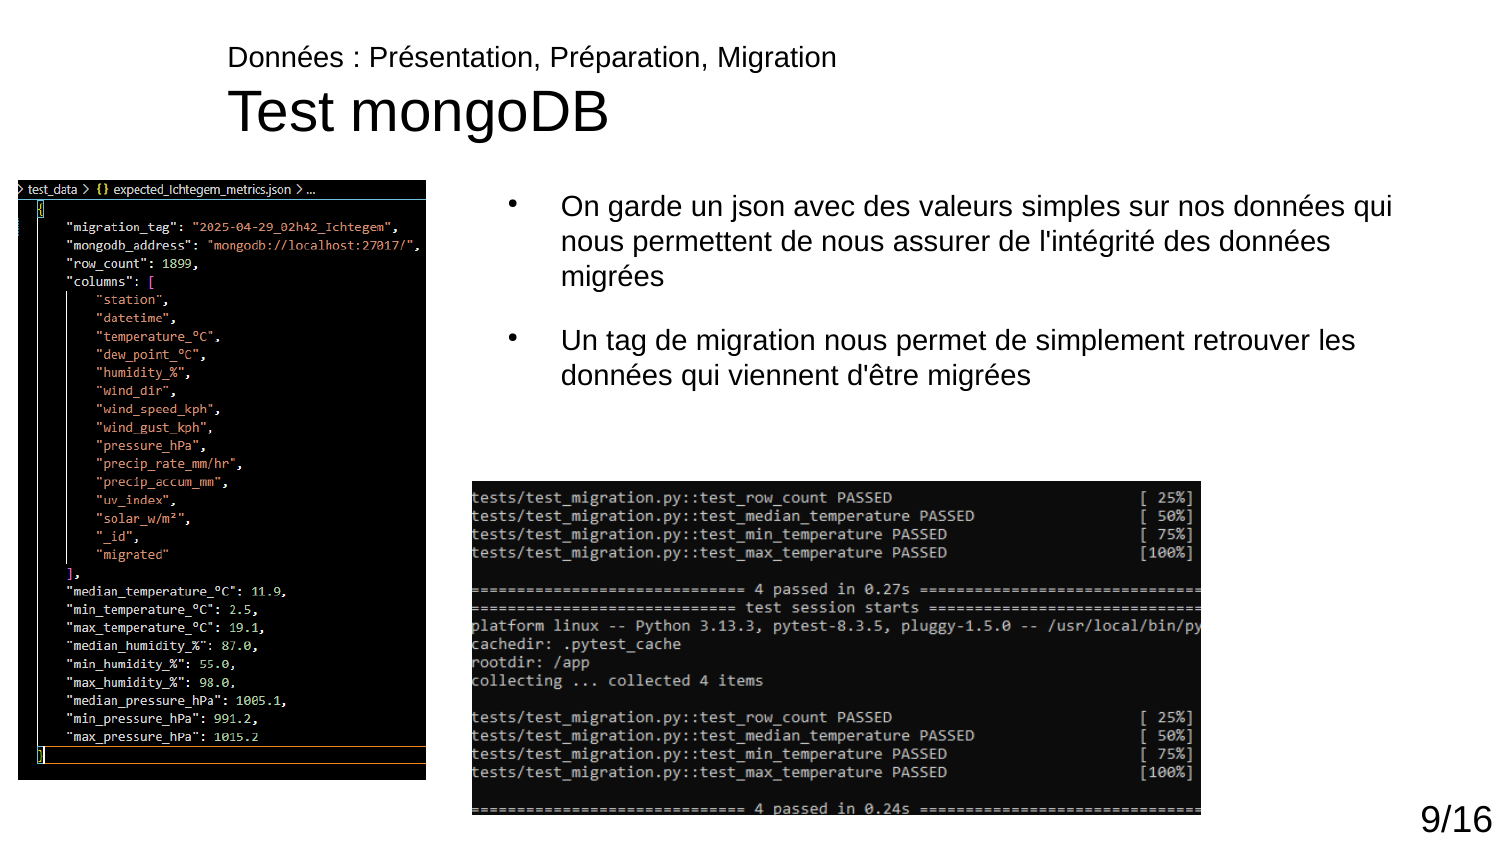

# Données : Présentation, Préparation, Migration Test mongoDB
On garde un json avec des valeurs simples sur nos données qui nous permettent de nous assurer de l'intégrité des données migrées
Un tag de migration nous permet de simplement retrouver les données qui viennent d'être migrées
9/16